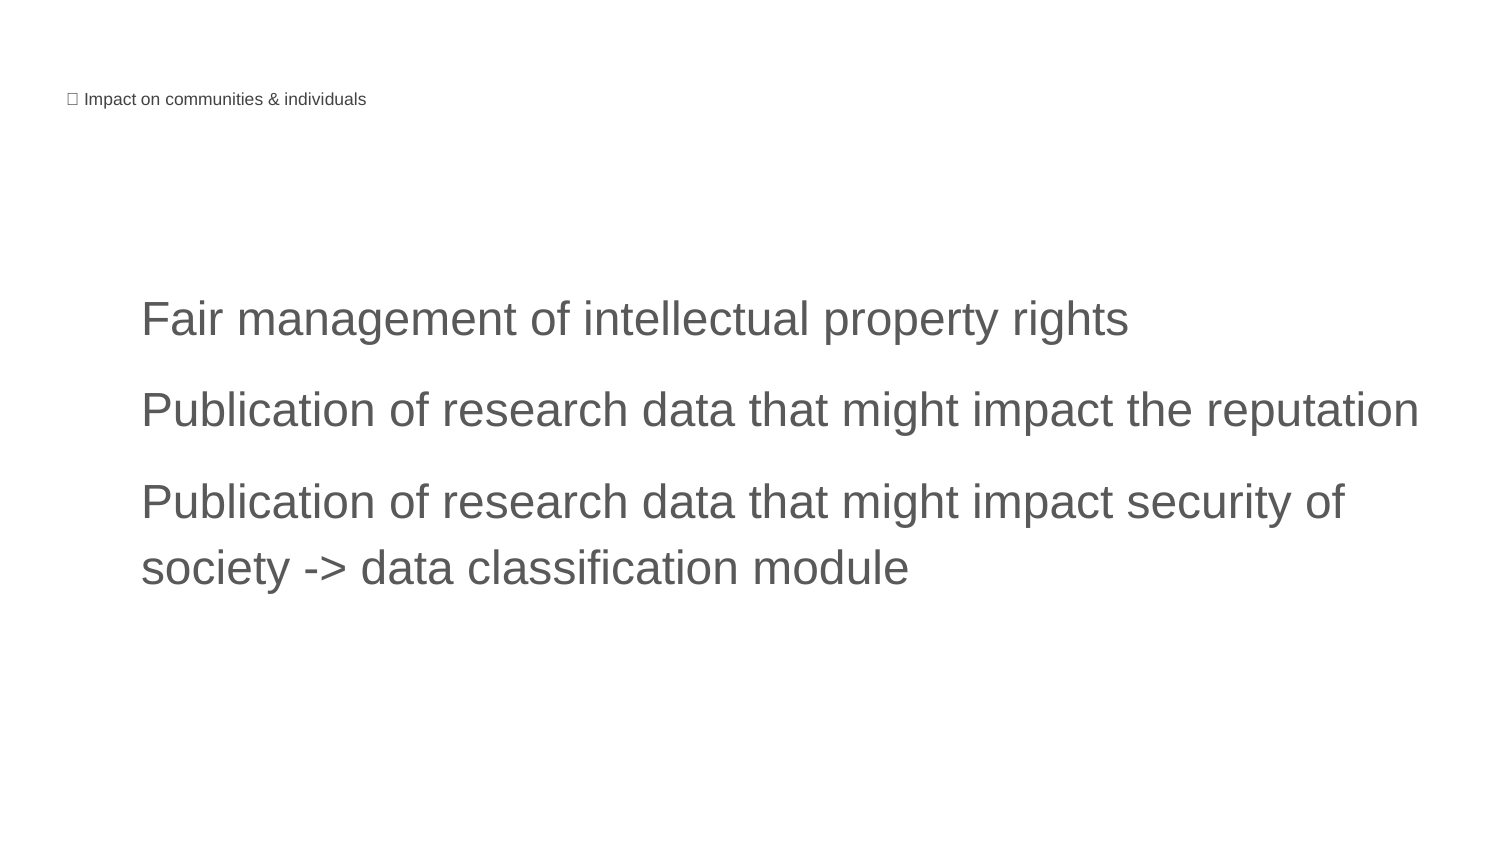

# 💥 Impact on communities & individuals
Fair management of intellectual property rights
Publication of research data that might impact the reputation
Publication of research data that might impact security of society -> data classification module